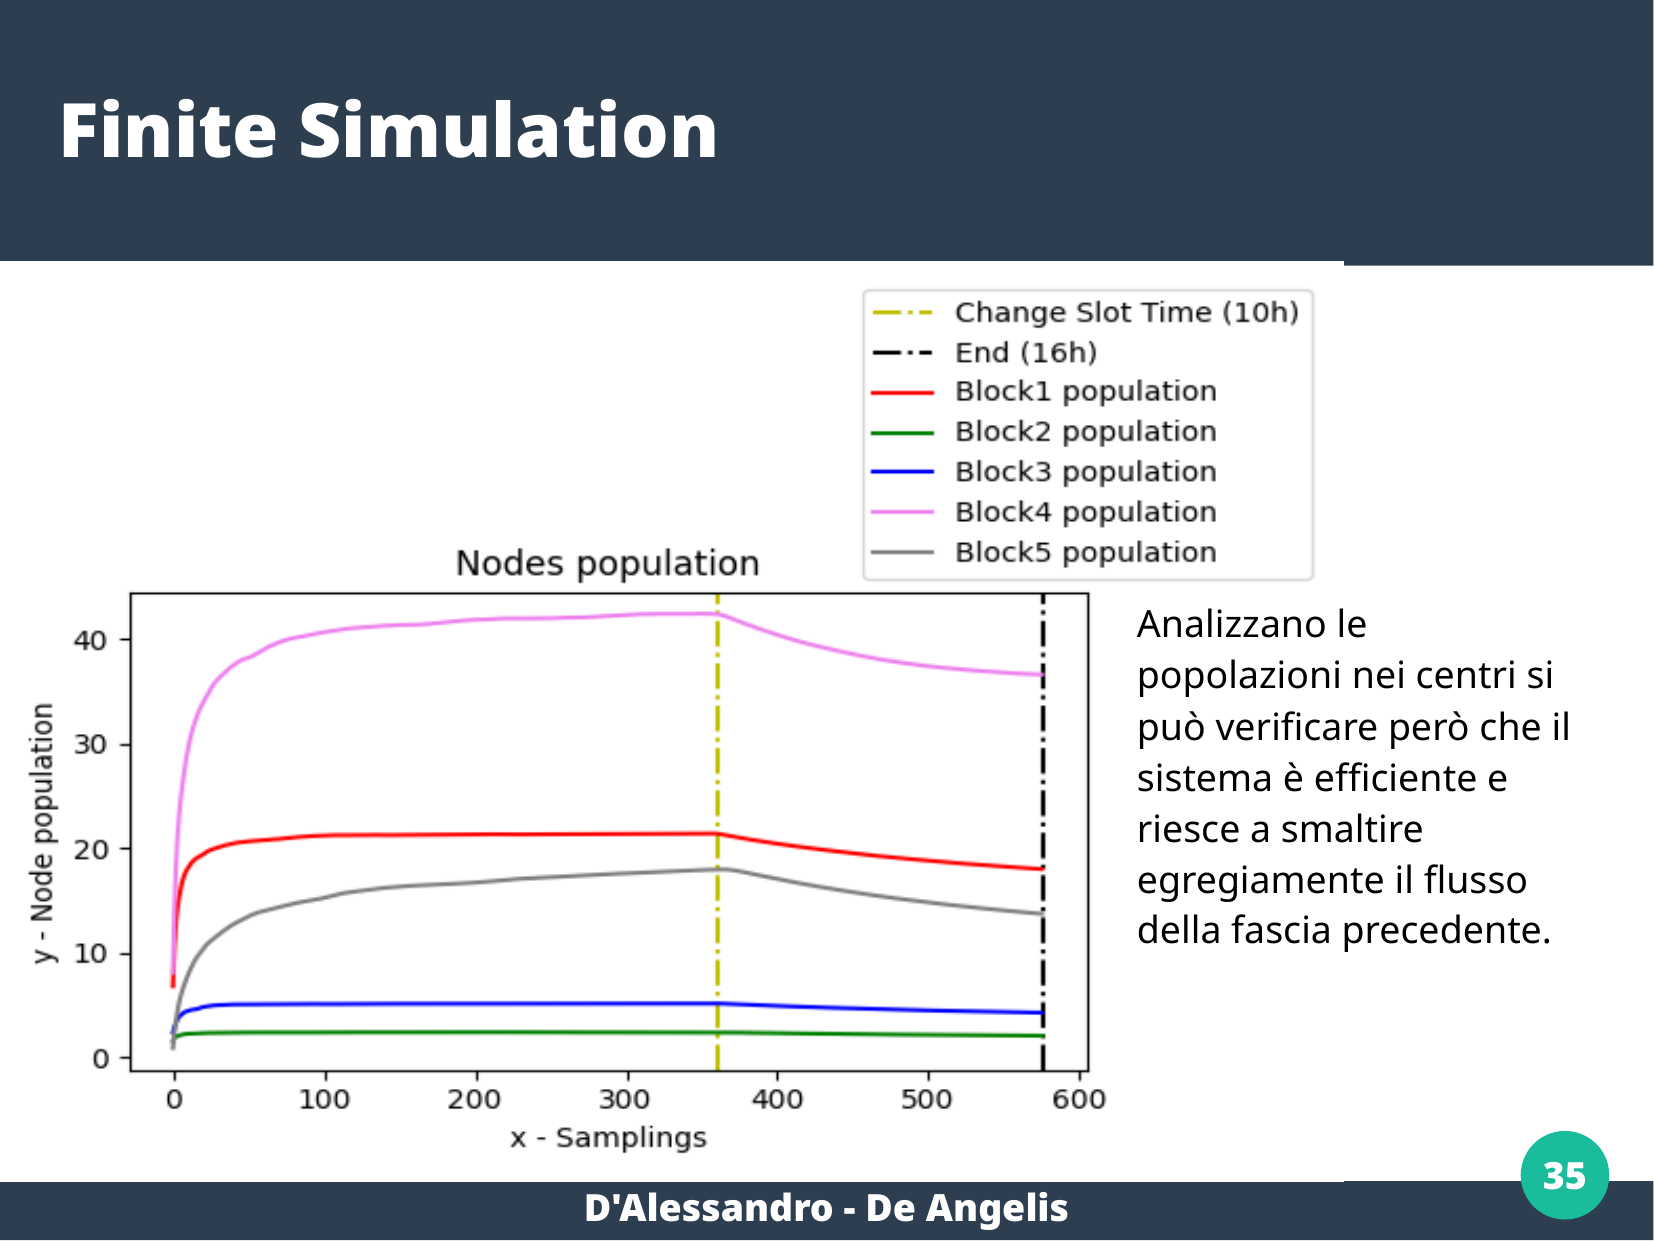

# Finite Simulation
Analizzano le popolazioni nei centri si può verificare però che il sistema è efficiente e riesce a smaltire egregiamente il flusso della fascia precedente.
35
D'Alessandro - De Angelis